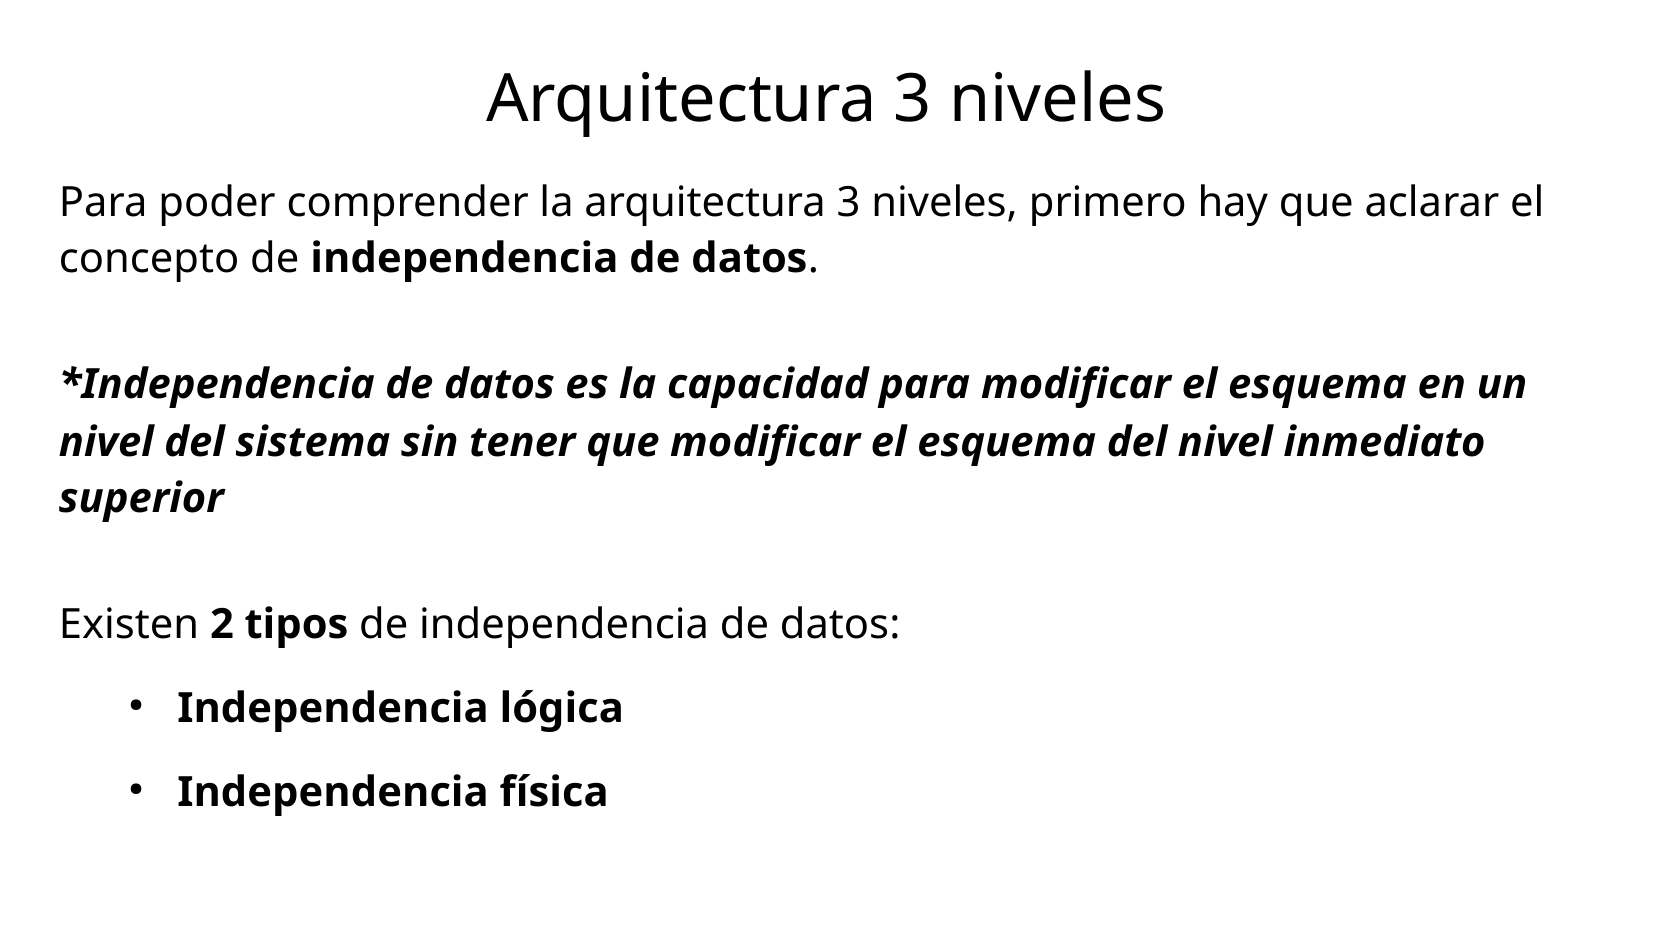

# Arquitectura 3 niveles
Para poder comprender la arquitectura 3 niveles, primero hay que aclarar el concepto de independencia de datos.
*Independencia de datos es la capacidad para modificar el esquema en un nivel del sistema sin tener que modificar el esquema del nivel inmediato superior
Existen 2 tipos de independencia de datos:
Independencia lógica
Independencia física